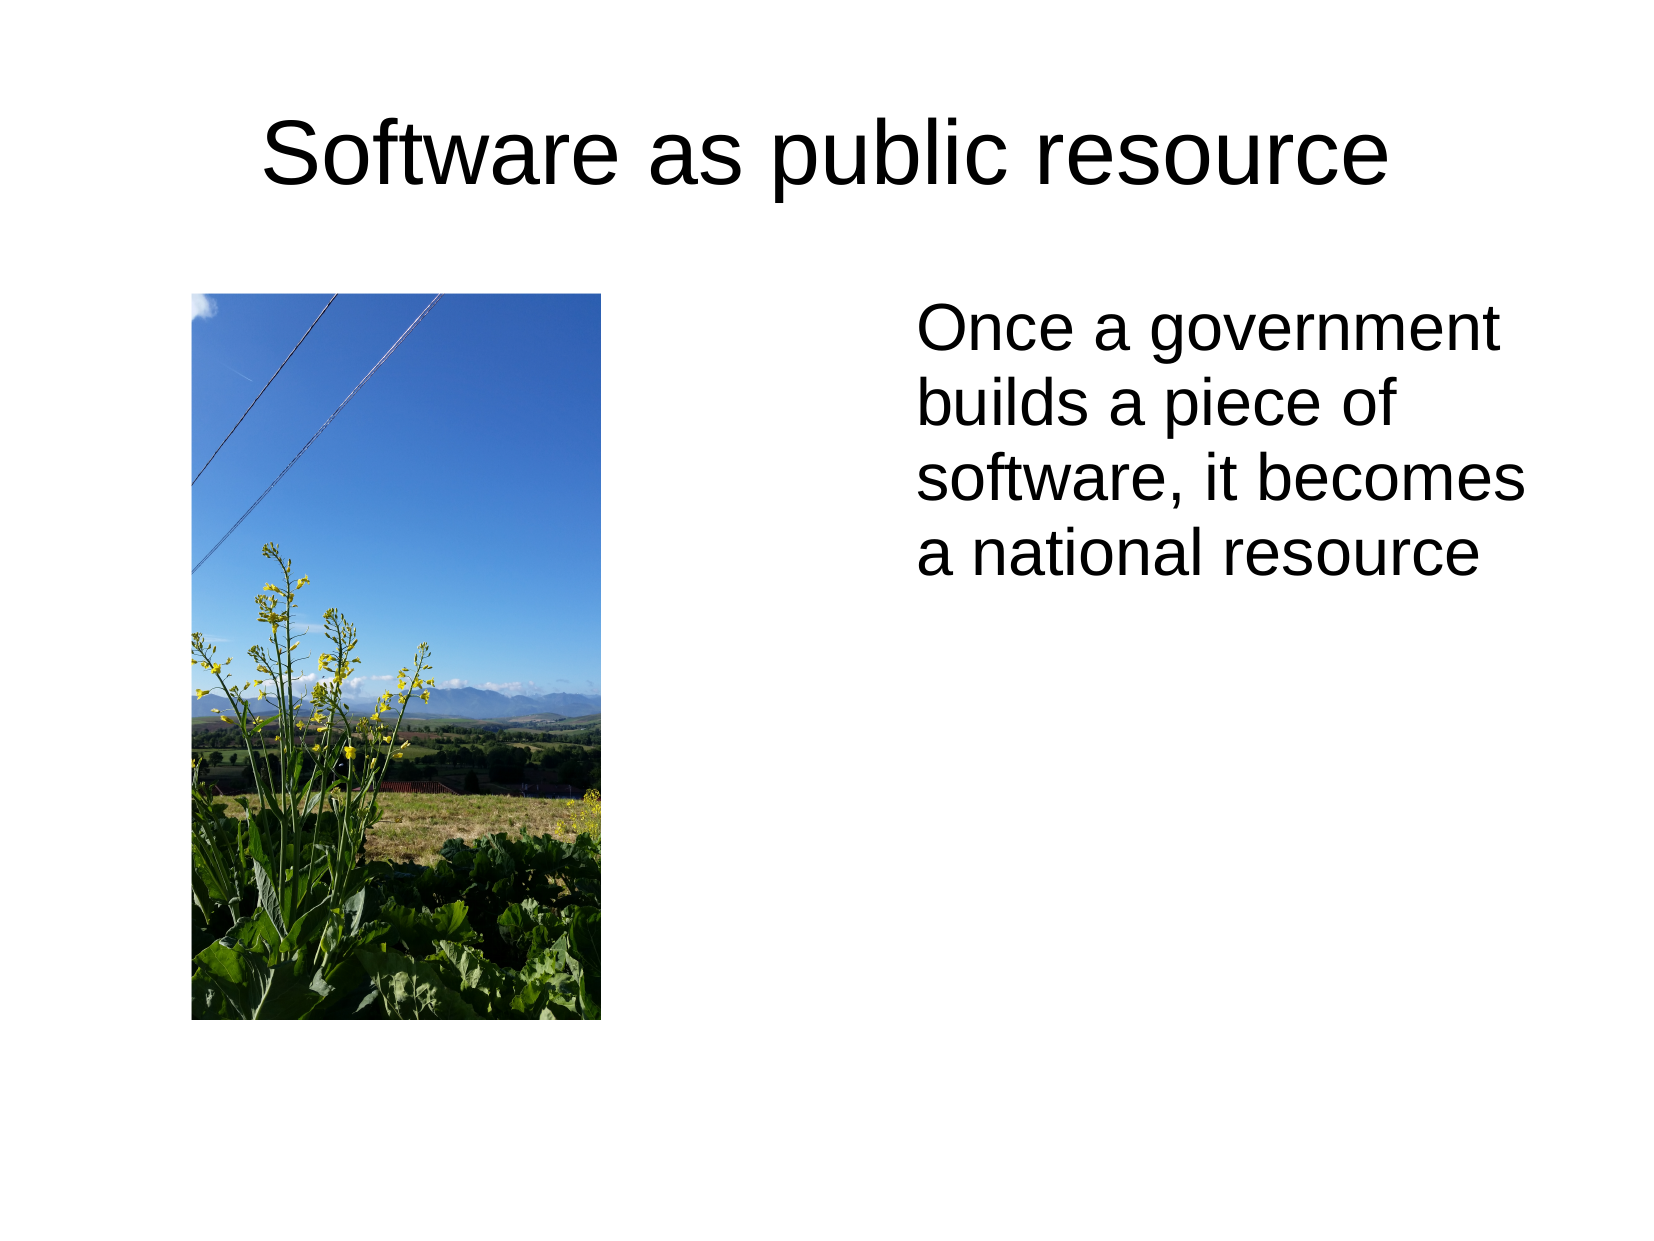

# Software as public resource
Once a government builds a piece of software, it becomes a national resource